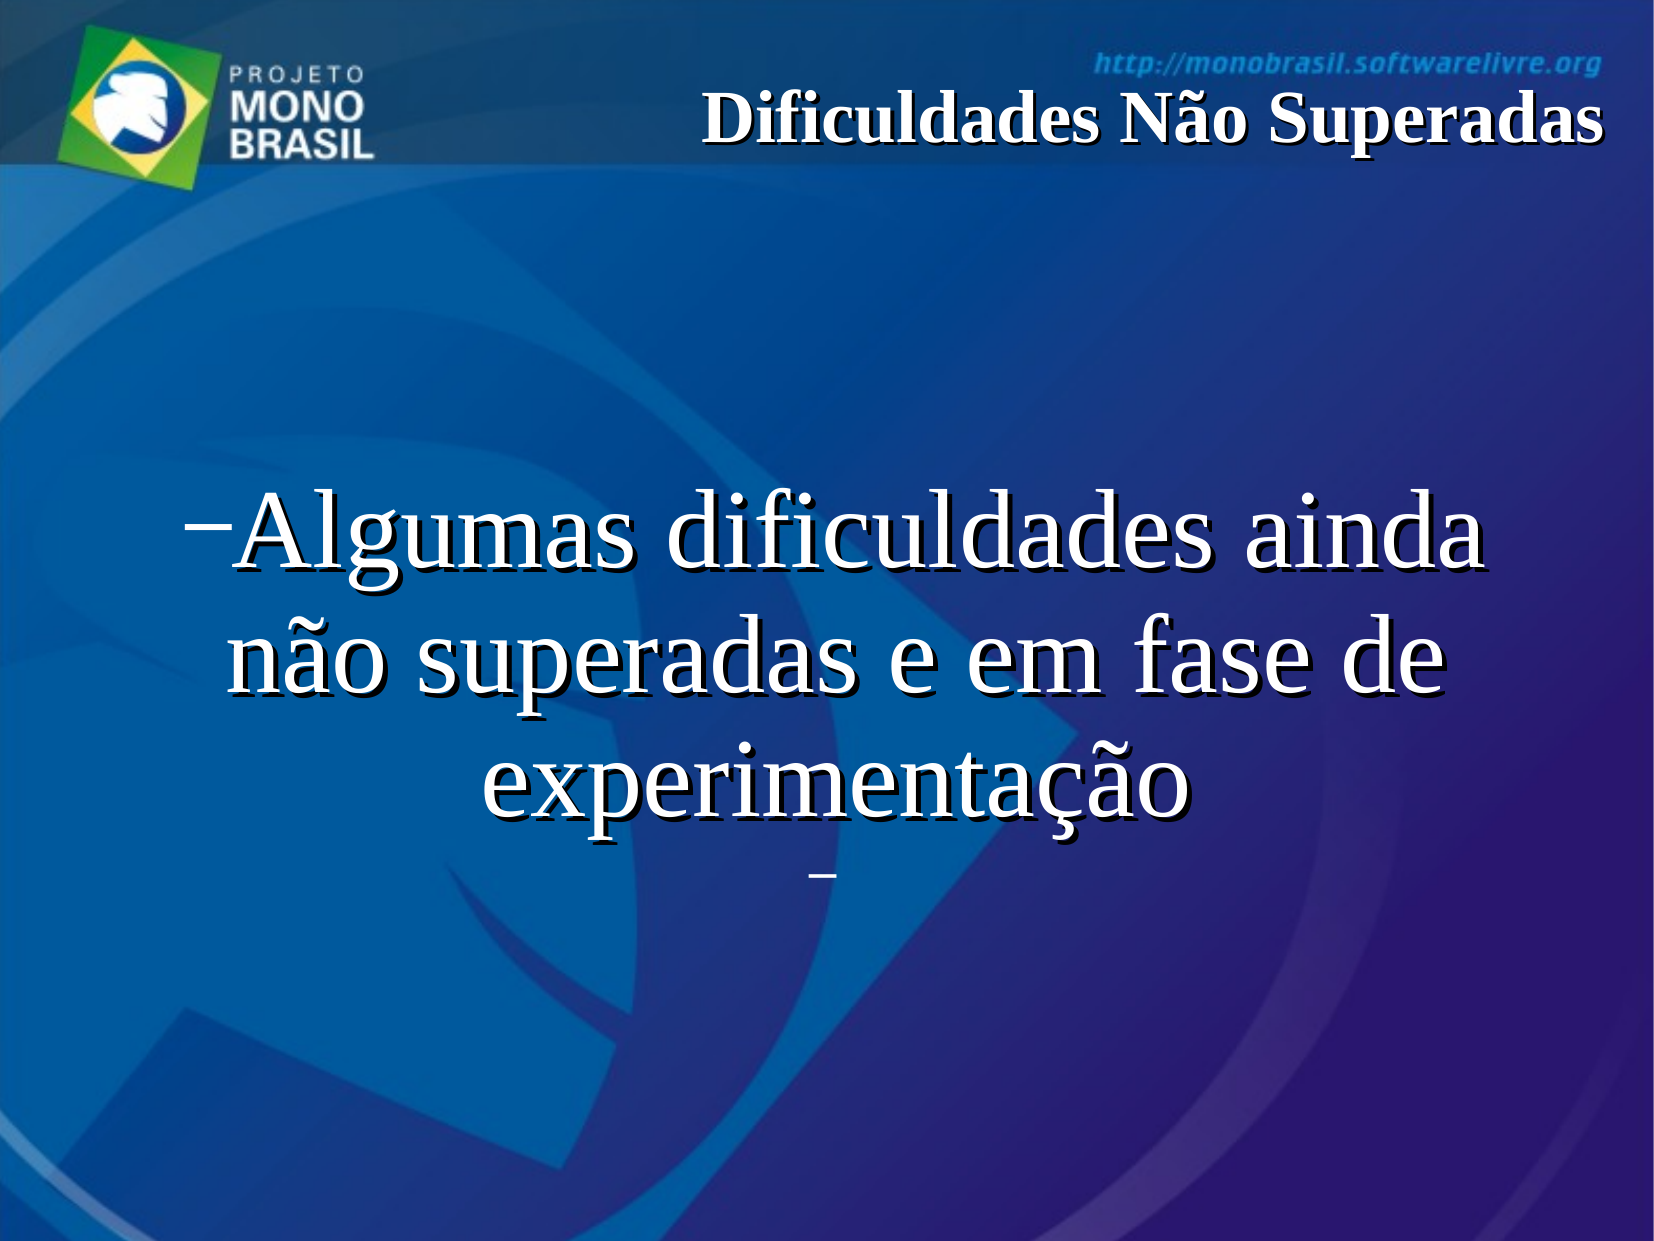

# Dificuldades Não Superadas
Algumas dificuldades ainda não superadas e em fase de experimentação